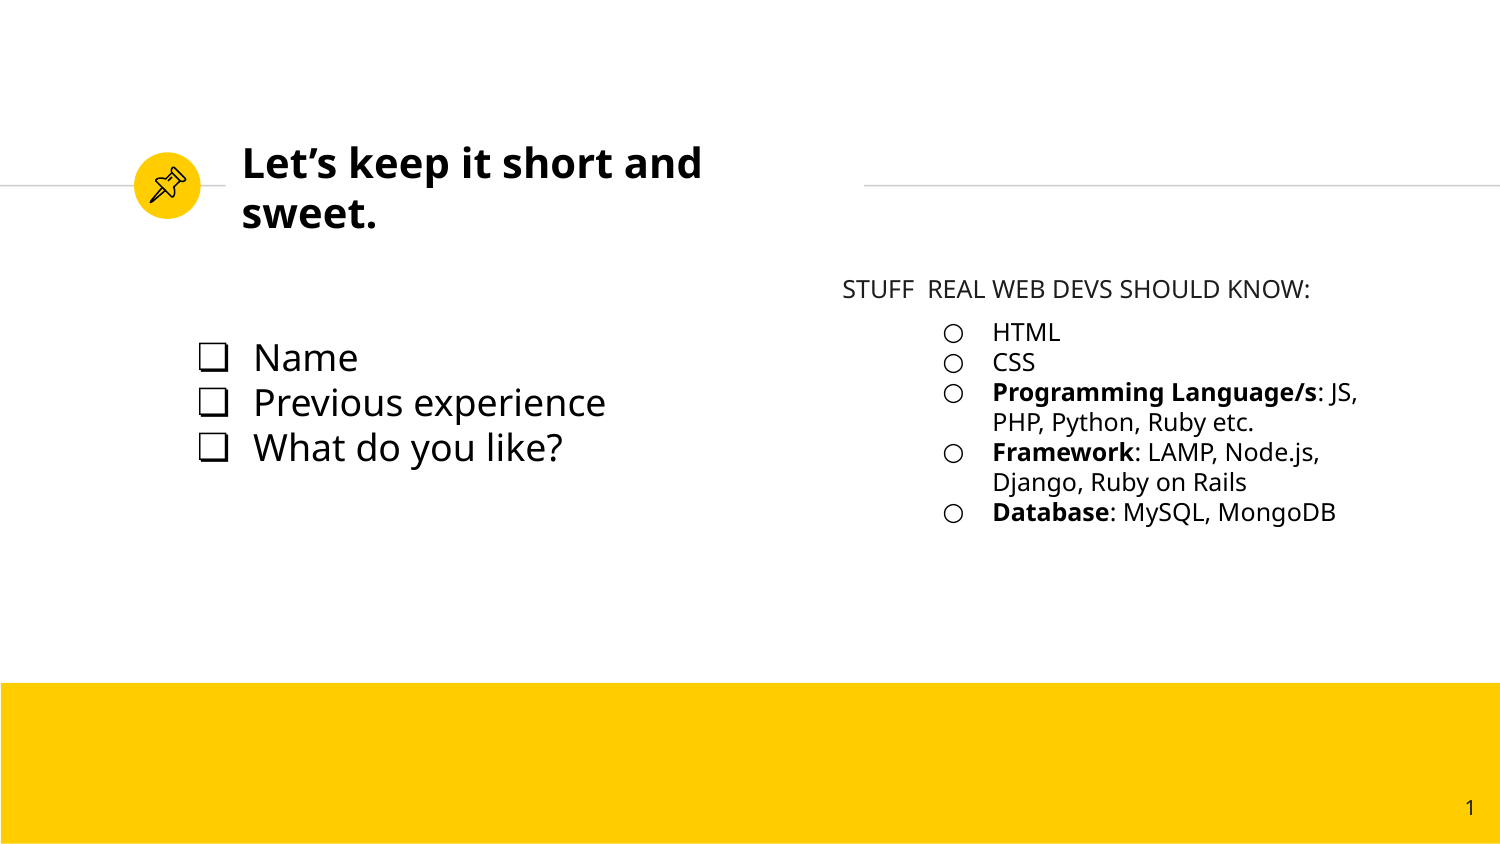

# Let’s keep it short and sweet.
STUFF REAL WEB DEVS SHOULD KNOW:
HTML
CSS
Programming Language/s: JS, PHP, Python, Ruby etc.
Framework: LAMP, Node.js, Django, Ruby on Rails
Database: MySQL, MongoDB
Name
Previous experience
What do you like?